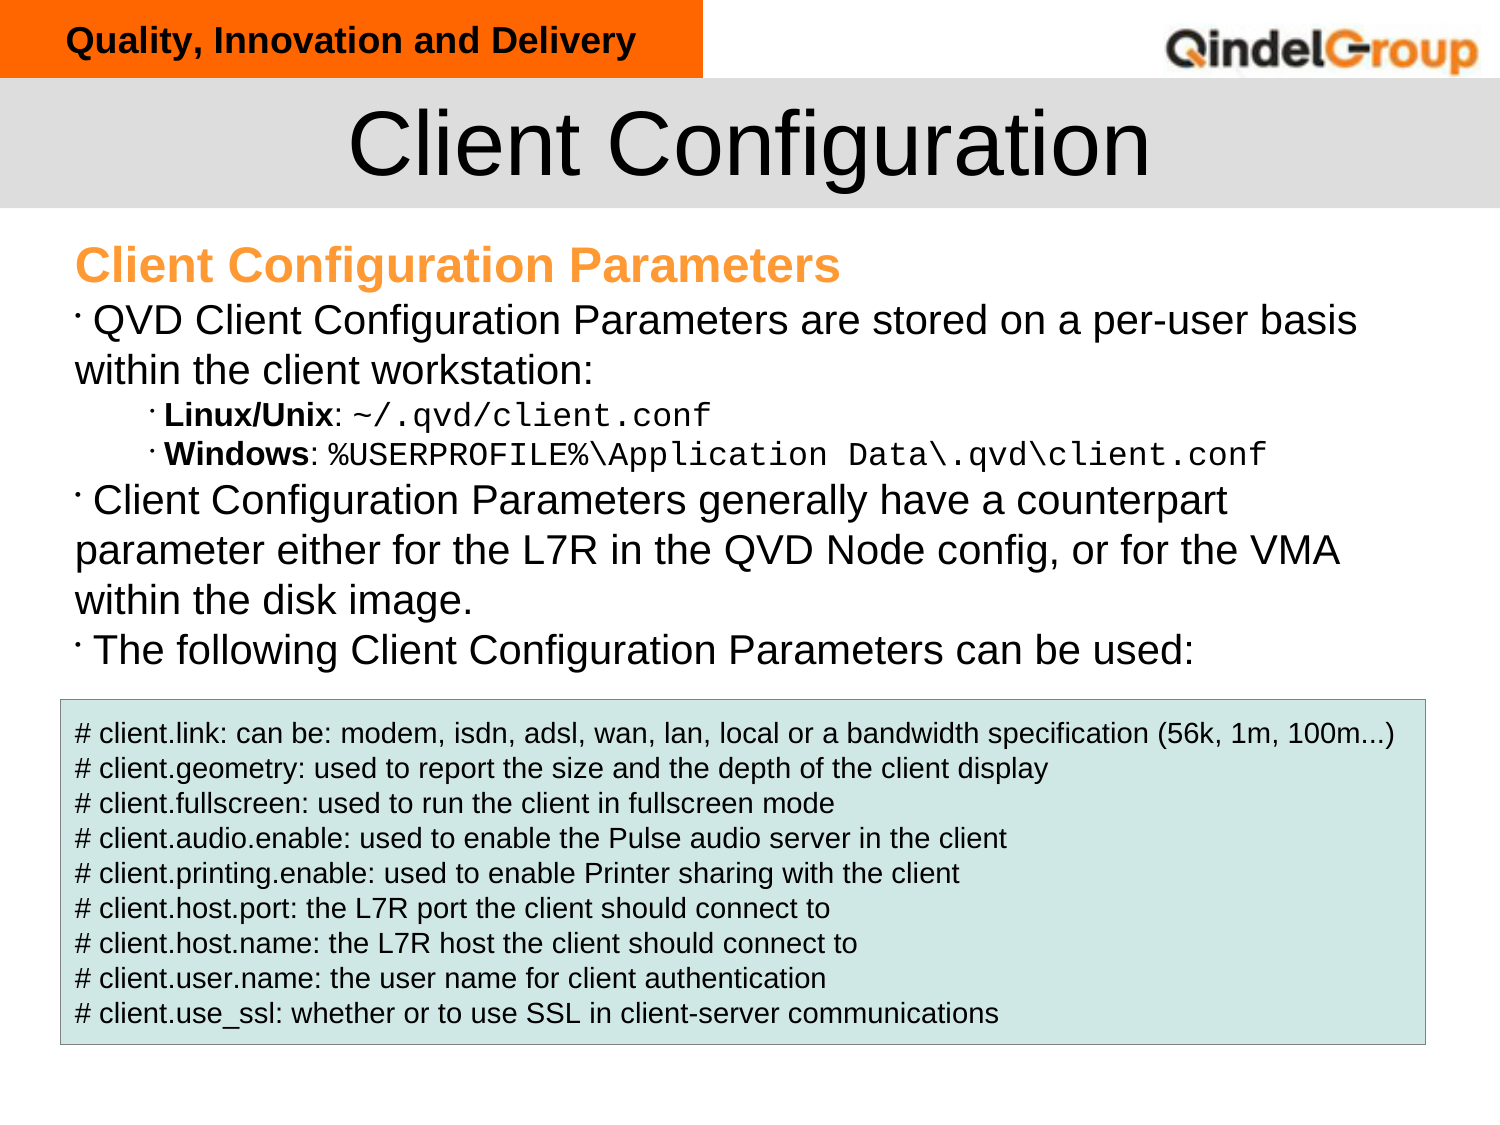

# Client Configuration
Client Configuration Parameters
 QVD Client Configuration Parameters are stored on a per-user basis within the client workstation:
 Linux/Unix: ~/.qvd/client.conf
 Windows: %USERPROFILE%\Application Data\.qvd\client.conf
 Client Configuration Parameters generally have a counterpart parameter either for the L7R in the QVD Node config, or for the VMA within the disk image.
 The following Client Configuration Parameters can be used:
# client.link: can be: modem, isdn, adsl, wan, lan, local or a bandwidth specification (56k, 1m, 100m...)
# client.geometry: used to report the size and the depth of the client display
# client.fullscreen: used to run the client in fullscreen mode
# client.audio.enable: used to enable the Pulse audio server in the client
# client.printing.enable: used to enable Printer sharing with the client
# client.host.port: the L7R port the client should connect to
# client.host.name: the L7R host the client should connect to
# client.user.name: the user name for client authentication
# client.use_ssl: whether or to use SSL in client-server communications